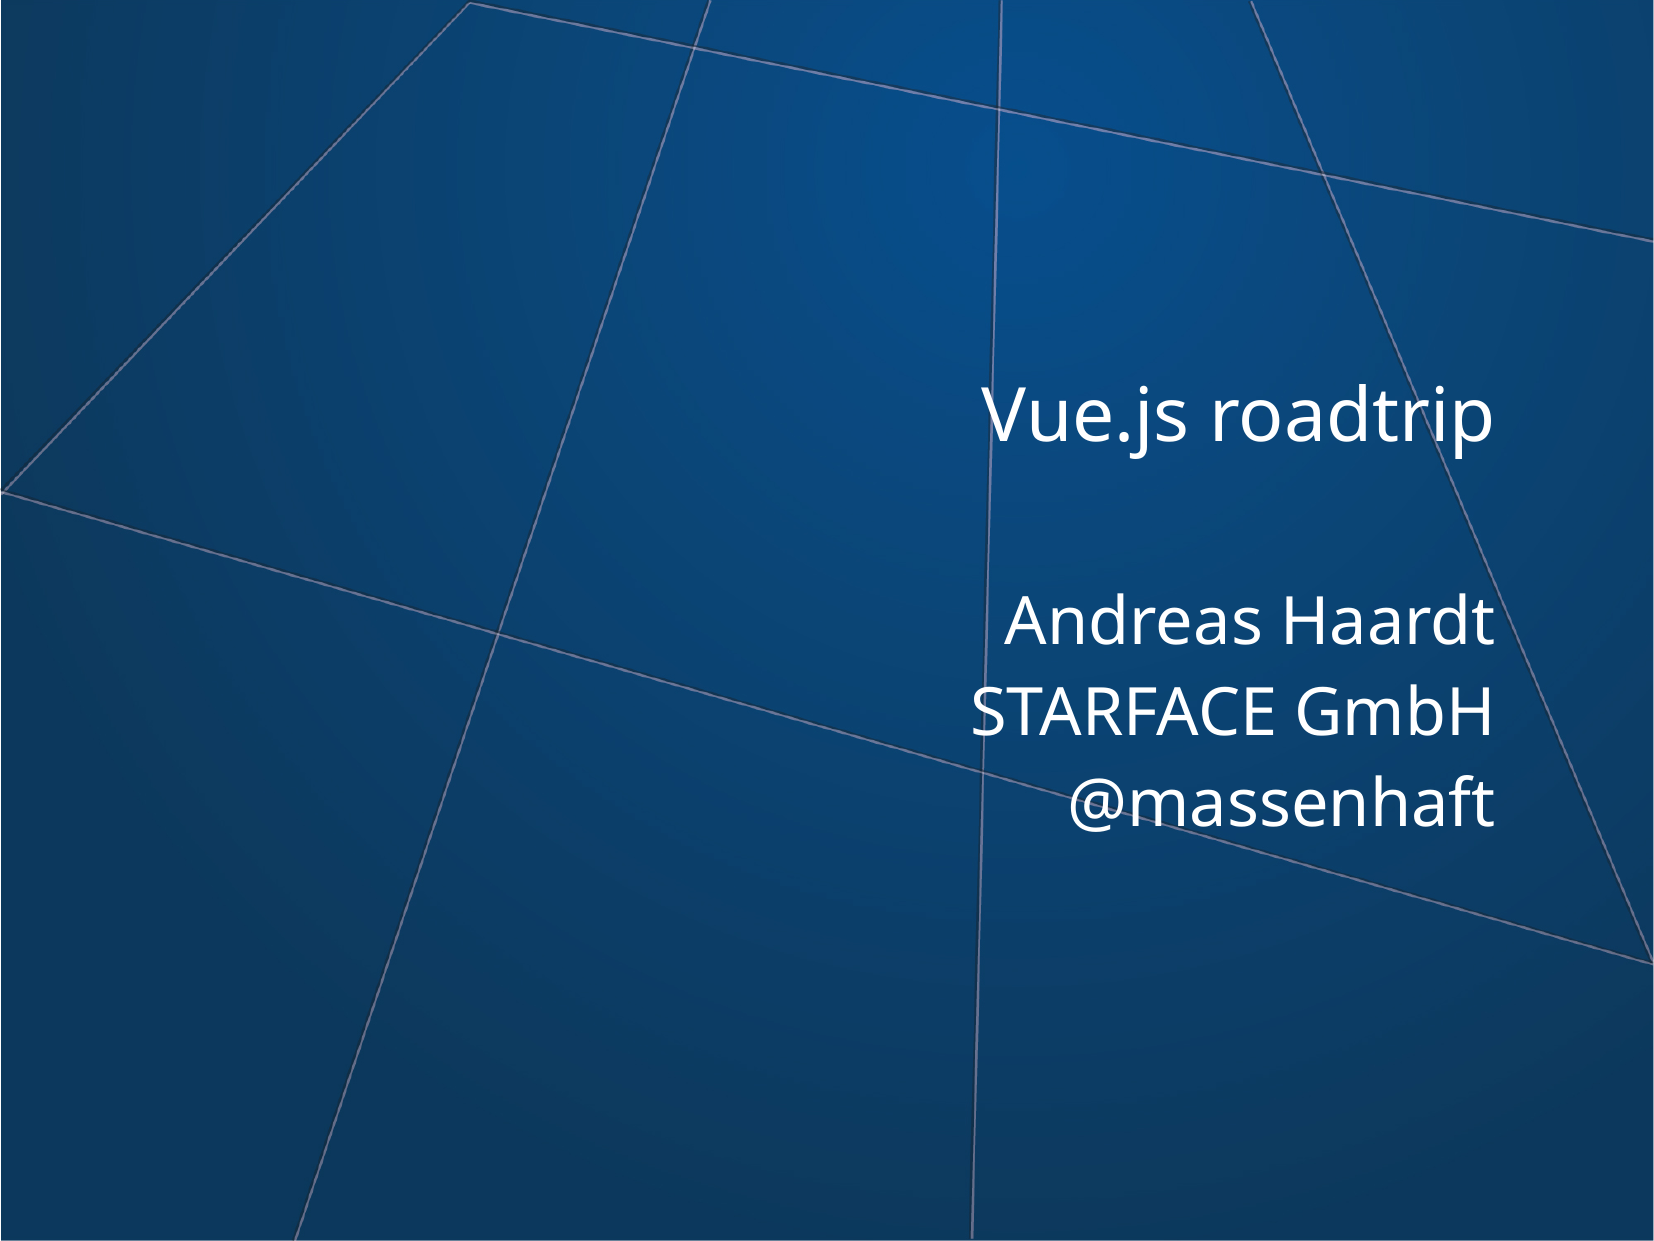

Andreas Haardt
STARFACE GmbH
@massenhaft
# Vue.js roadtrip